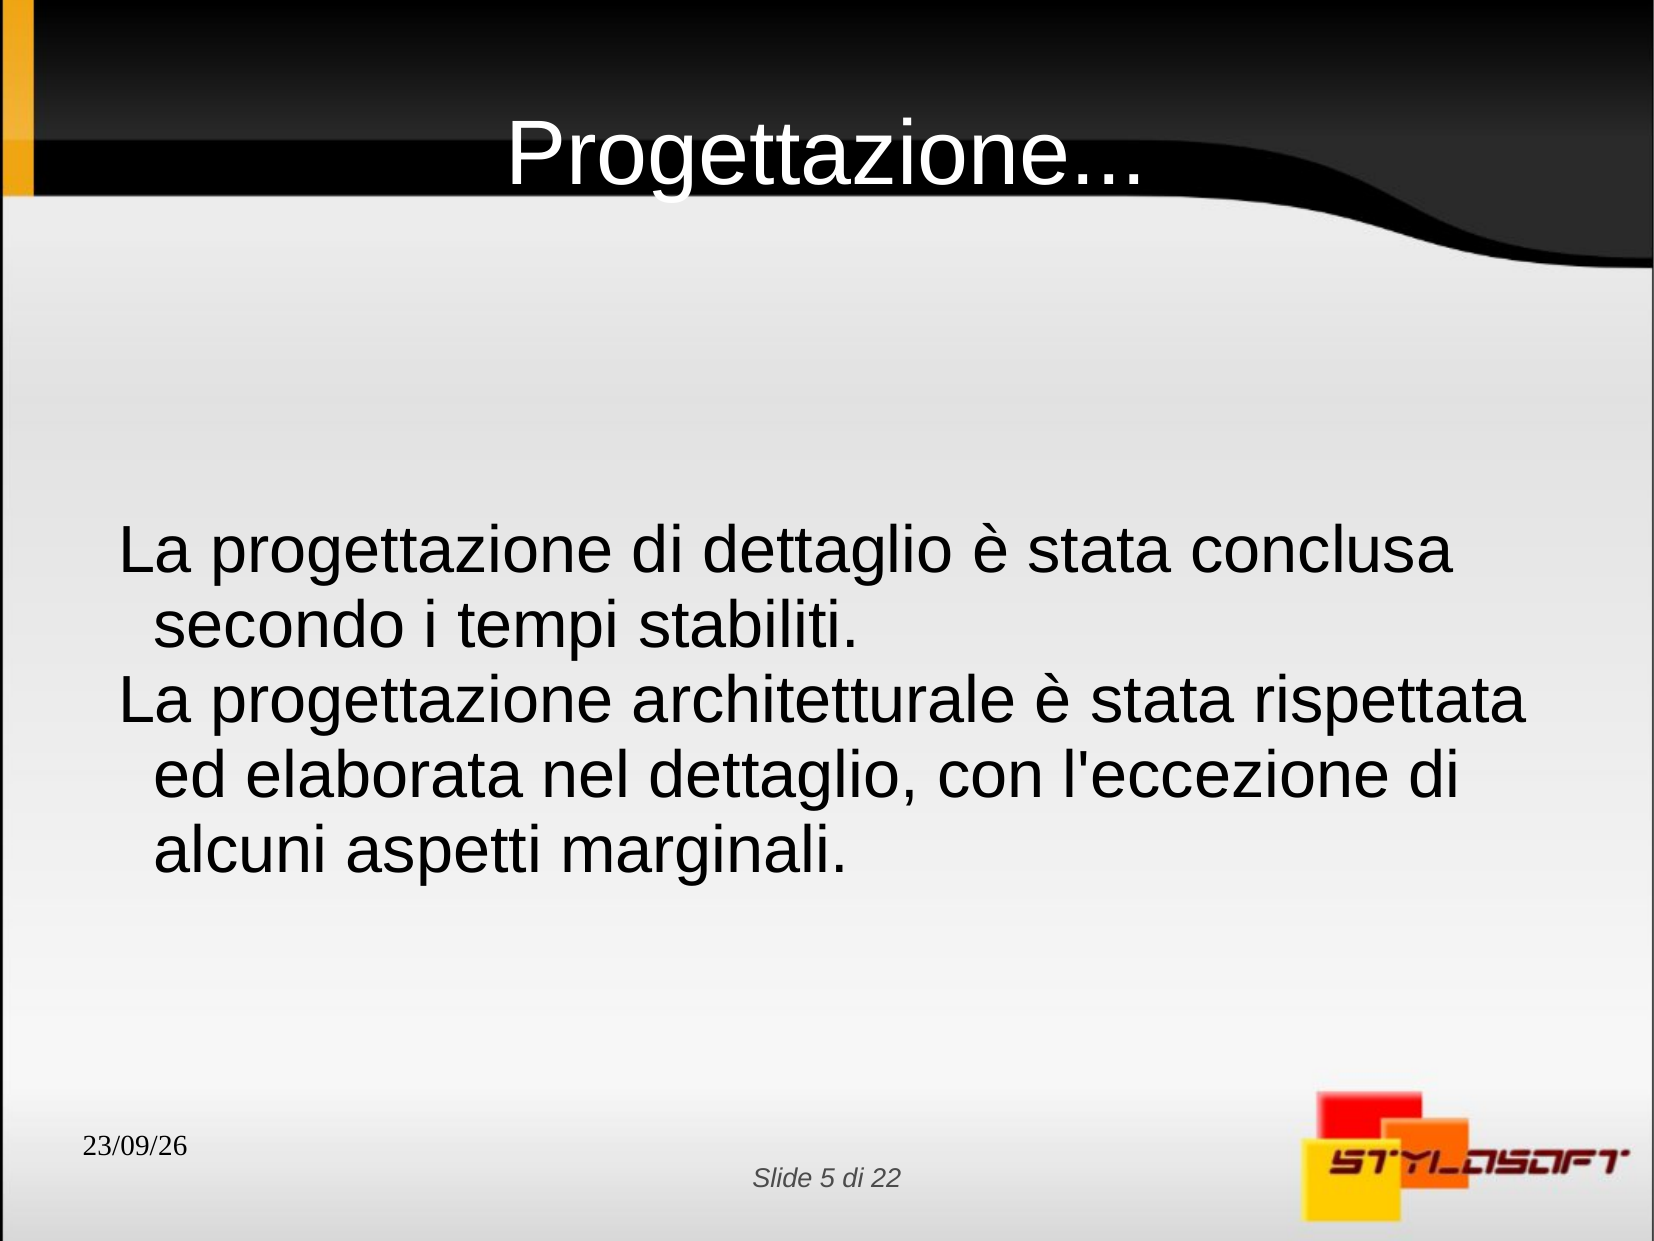

# Progettazione...
La progettazione di dettaglio è stata conclusa secondo i tempi stabiliti.
La progettazione architetturale è stata rispettata ed elaborata nel dettaglio, con l'eccezione di alcuni aspetti marginali.
Slide di 22